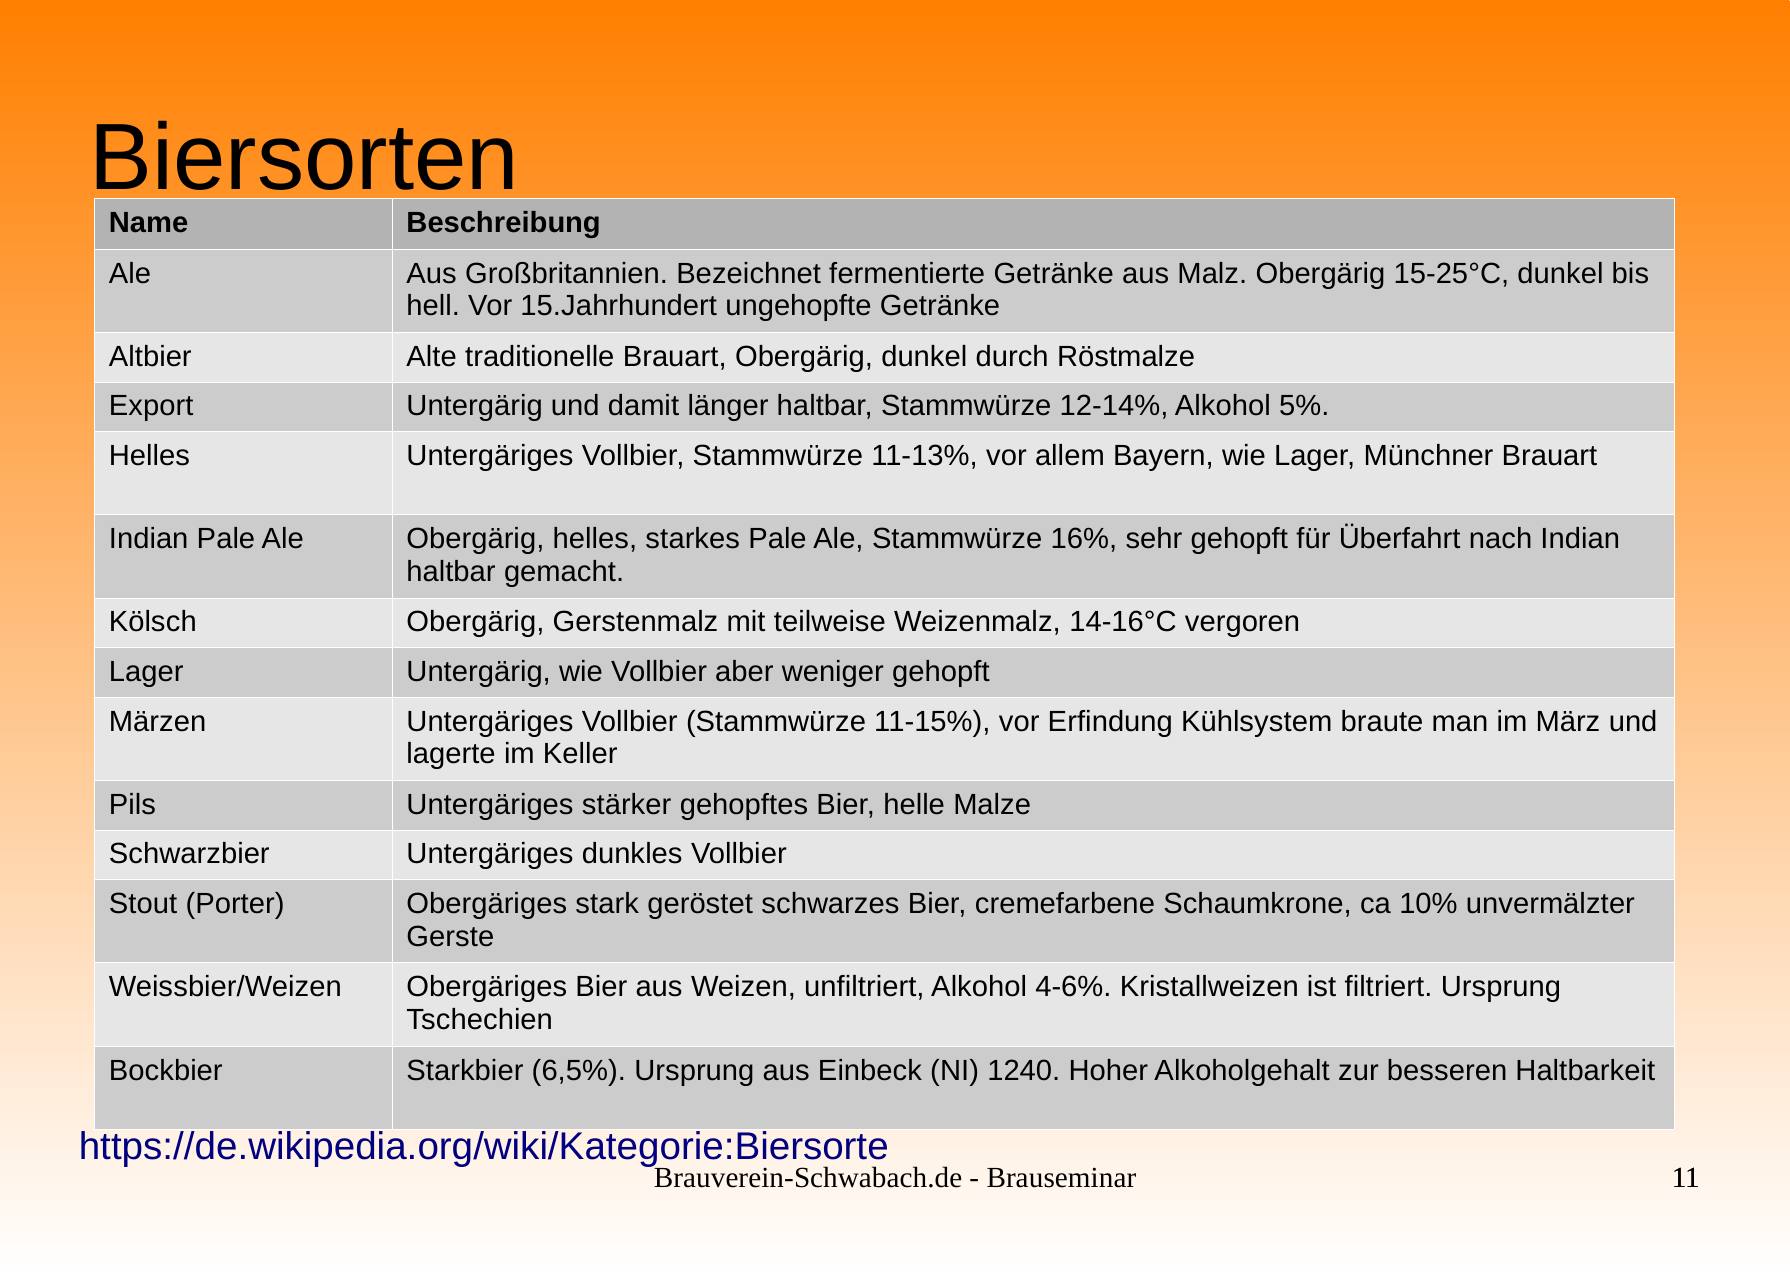

# Biersorten
| Name | Beschreibung |
| --- | --- |
| Ale | Aus Großbritannien. Bezeichnet fermentierte Getränke aus Malz. Obergärig 15-25°C, dunkel bis hell. Vor 15.Jahrhundert ungehopfte Getränke |
| Altbier | Alte traditionelle Brauart, Obergärig, dunkel durch Röstmalze |
| Export | Untergärig und damit länger haltbar, Stammwürze 12-14%, Alkohol 5%. |
| Helles | Untergäriges Vollbier, Stammwürze 11-13%, vor allem Bayern, wie Lager, Münchner Brauart |
| Indian Pale Ale | Obergärig, helles, starkes Pale Ale, Stammwürze 16%, sehr gehopft für Überfahrt nach Indian haltbar gemacht. |
| Kölsch | Obergärig, Gerstenmalz mit teilweise Weizenmalz, 14-16°C vergoren |
| Lager | Untergärig, wie Vollbier aber weniger gehopft |
| Märzen | Untergäriges Vollbier (Stammwürze 11-15%), vor Erfindung Kühlsystem braute man im März und lagerte im Keller |
| Pils | Untergäriges stärker gehopftes Bier, helle Malze |
| Schwarzbier | Untergäriges dunkles Vollbier |
| Stout (Porter) | Obergäriges stark geröstet schwarzes Bier, cremefarbene Schaumkrone, ca 10% unvermälzter Gerste |
| Weissbier/Weizen | Obergäriges Bier aus Weizen, unfiltriert, Alkohol 4-6%. Kristallweizen ist filtriert. Ursprung Tschechien |
| Bockbier | Starkbier (6,5%). Ursprung aus Einbeck (NI) 1240. Hoher Alkoholgehalt zur besseren Haltbarkeit |
https://de.wikipedia.org/wiki/Kategorie:Biersorte
Brauverein-Schwabach.de - Brauseminar
11